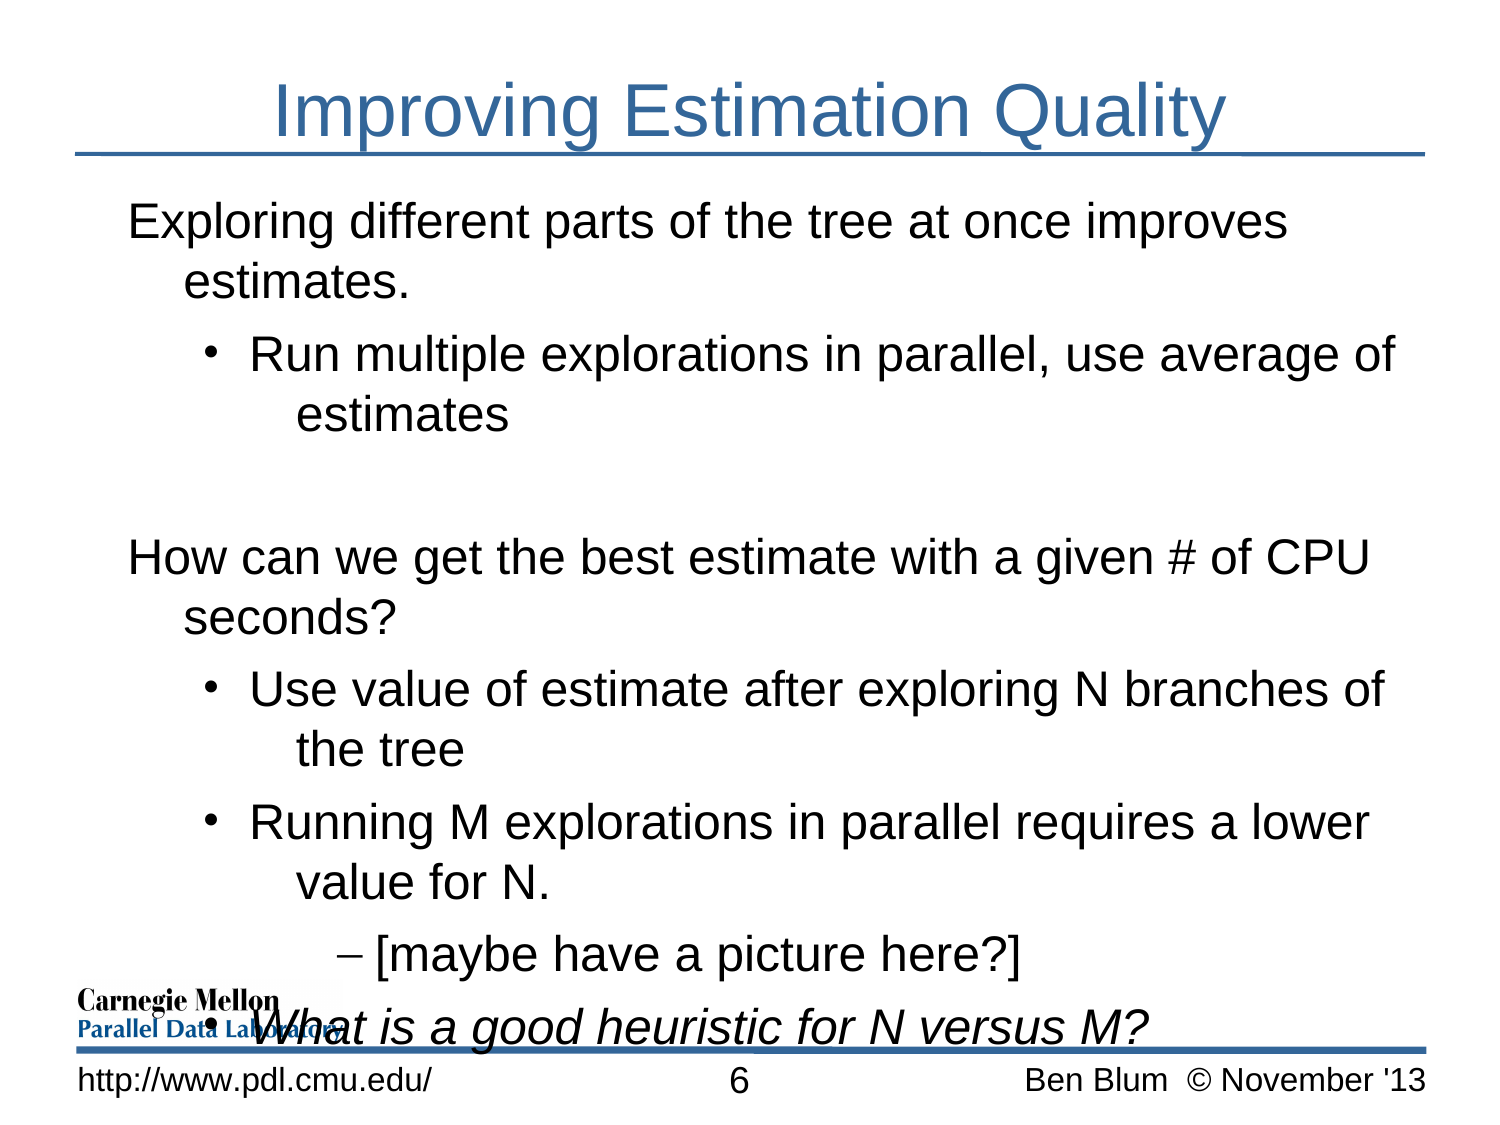

# Improving Estimation Quality
Exploring different parts of the tree at once improves estimates.
Run multiple explorations in parallel, use average of estimates
How can we get the best estimate with a given # of CPU seconds?
Use value of estimate after exploring N branches of the tree
Running M explorations in parallel requires a lower value for N.
[maybe have a picture here?]
What is a good heuristic for N versus M?
6